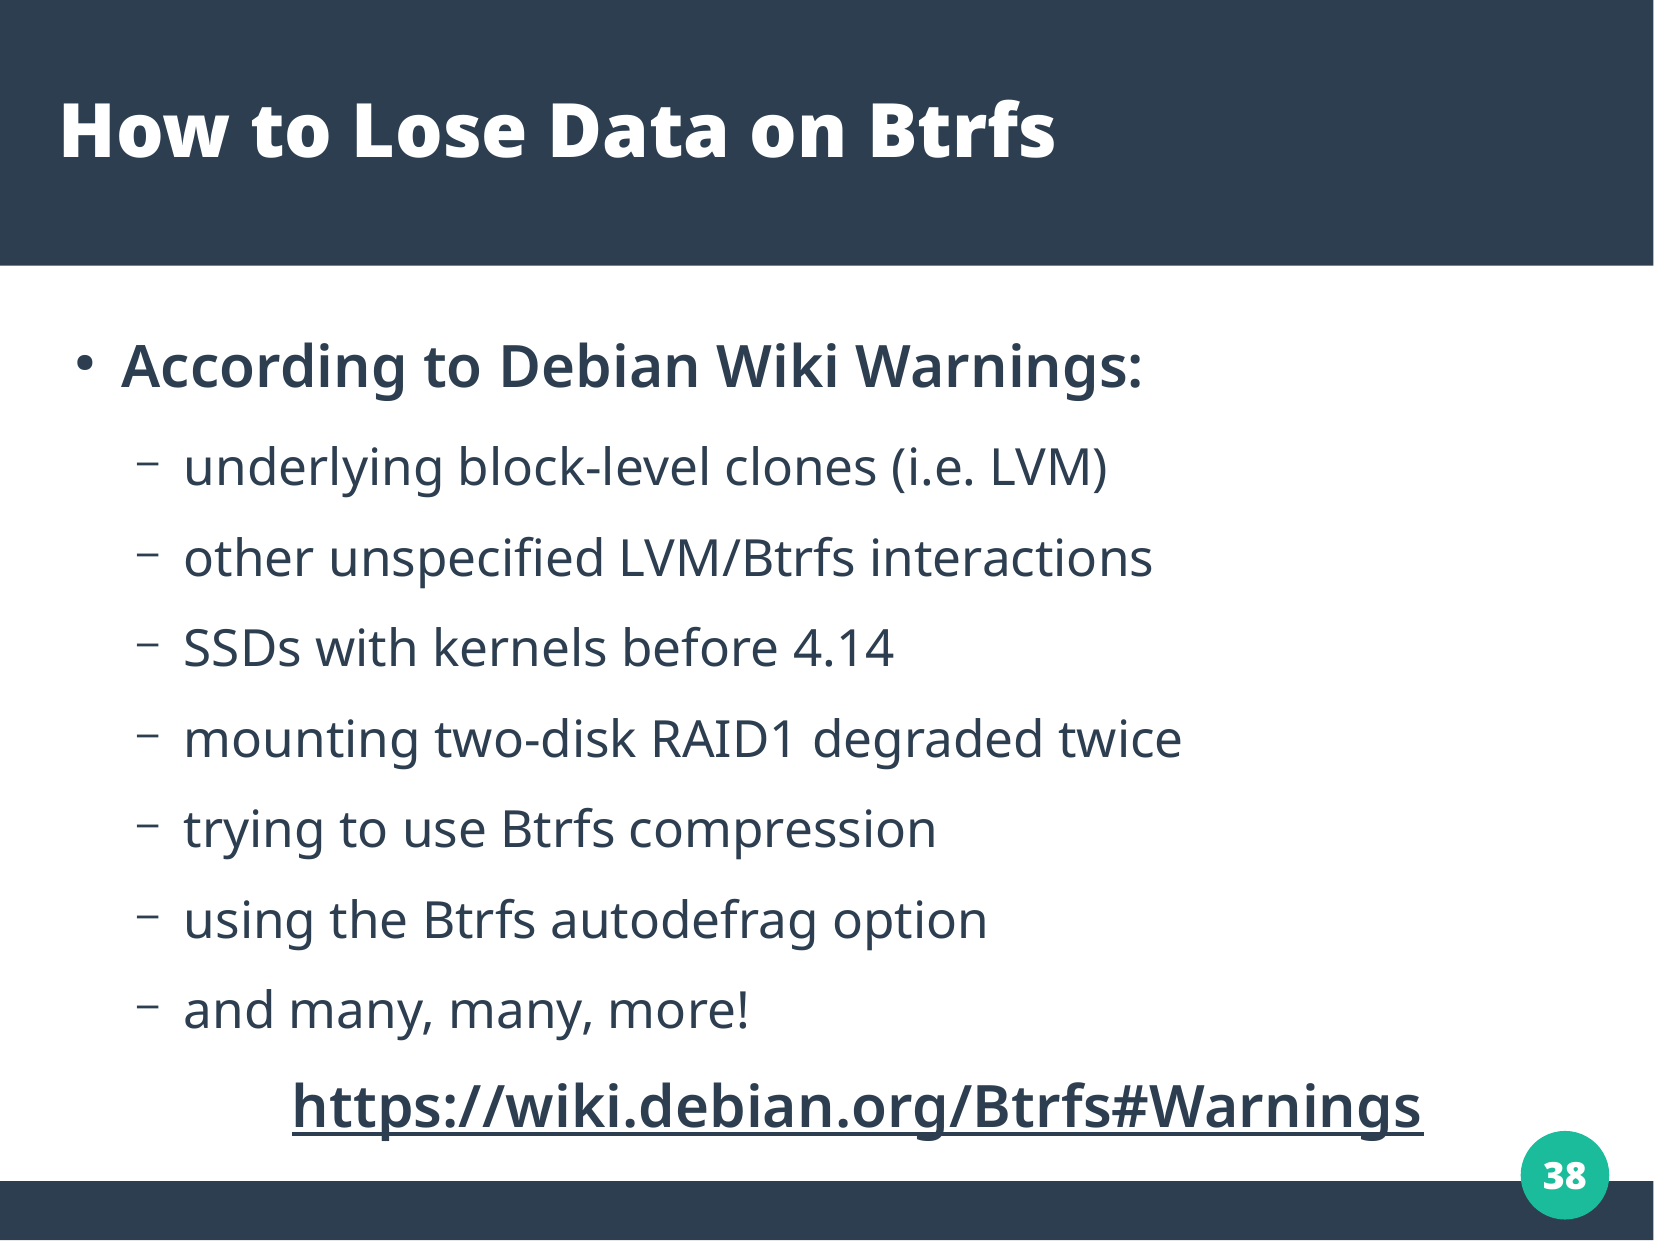

# How to Lose Data on Btrfs
According to Debian Wiki Warnings:
underlying block-level clones (i.e. LVM)
other unspecified LVM/Btrfs interactions
SSDs with kernels before 4.14
mounting two-disk RAID1 degraded twice
trying to use Btrfs compression
using the Btrfs autodefrag option
and many, many, more!
https://wiki.debian.org/Btrfs#Warnings
38